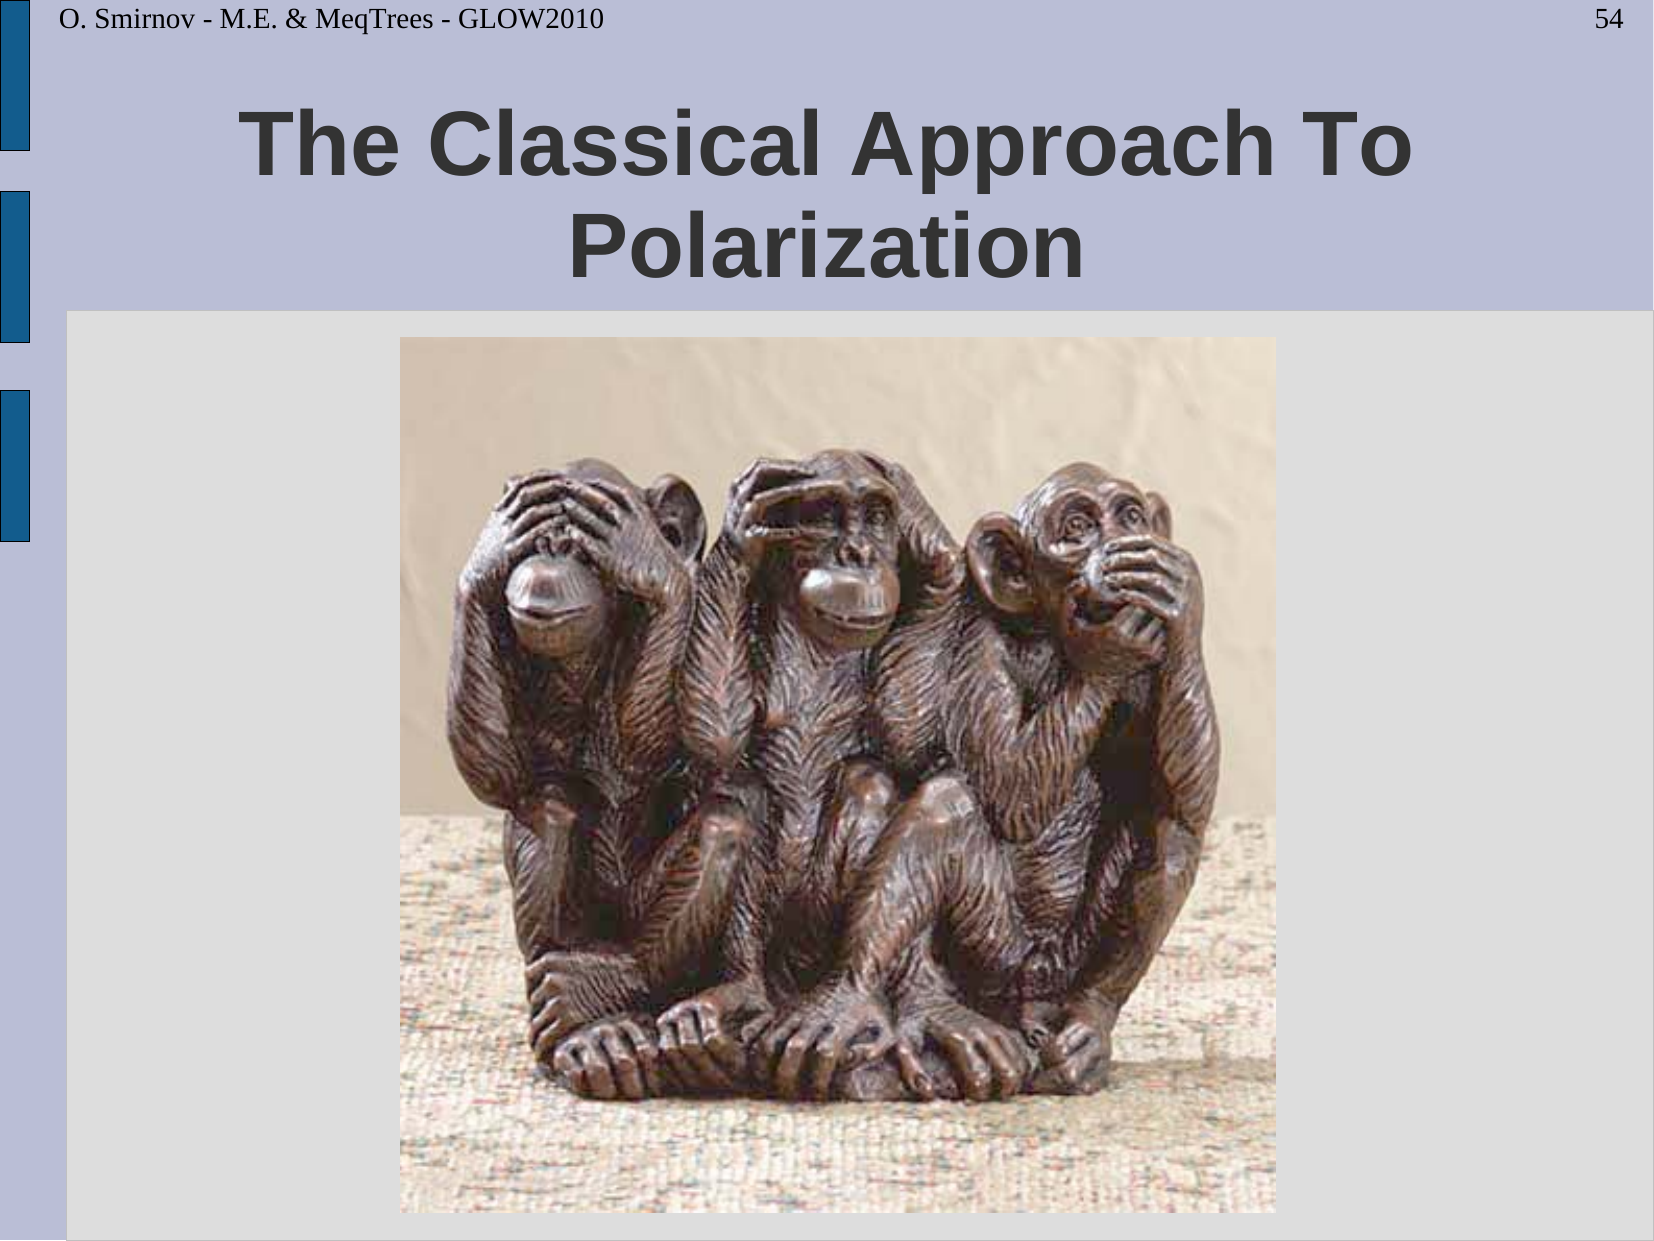

O. Smirnov - M.E. & MeqTrees - GLOW2010
54
# The Classical Approach To Polarization